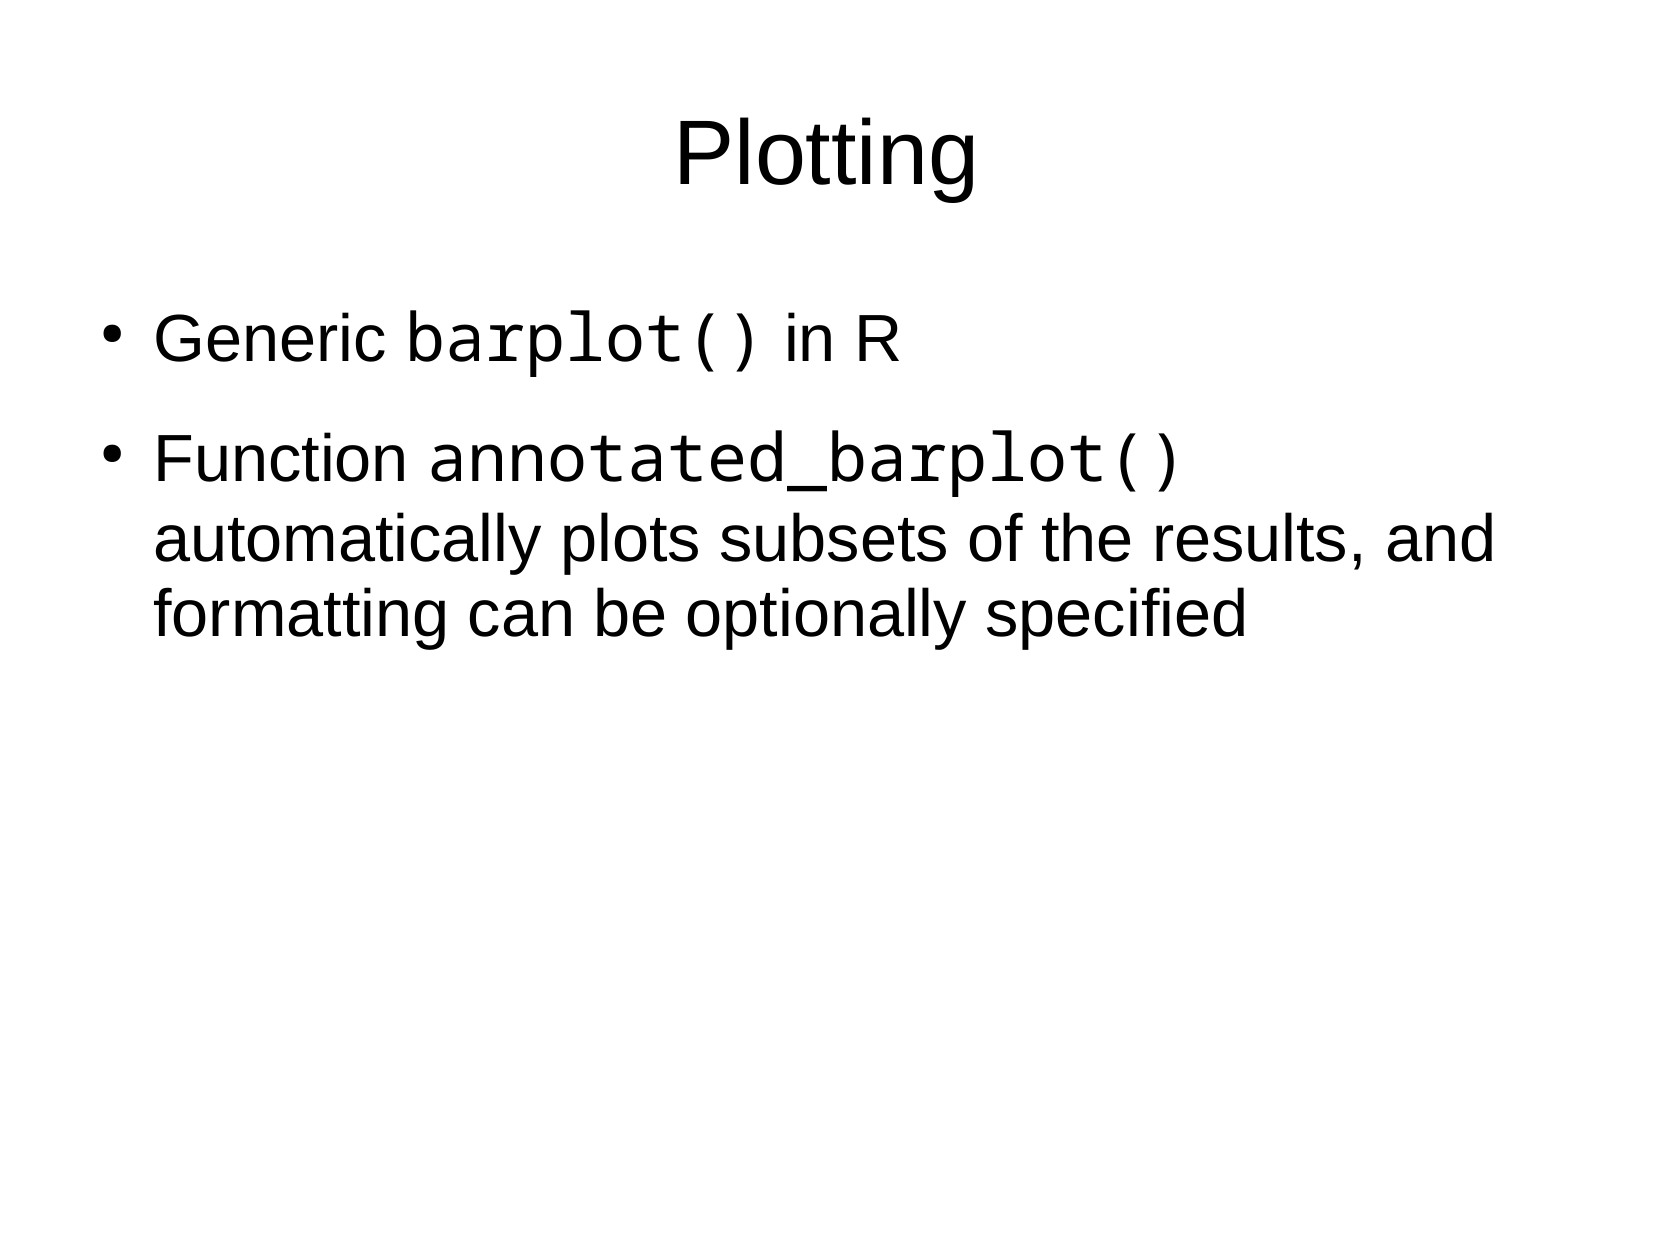

# Plotting
Generic barplot() in R
Function annotated_barplot() automatically plots subsets of the results, and formatting can be optionally specified